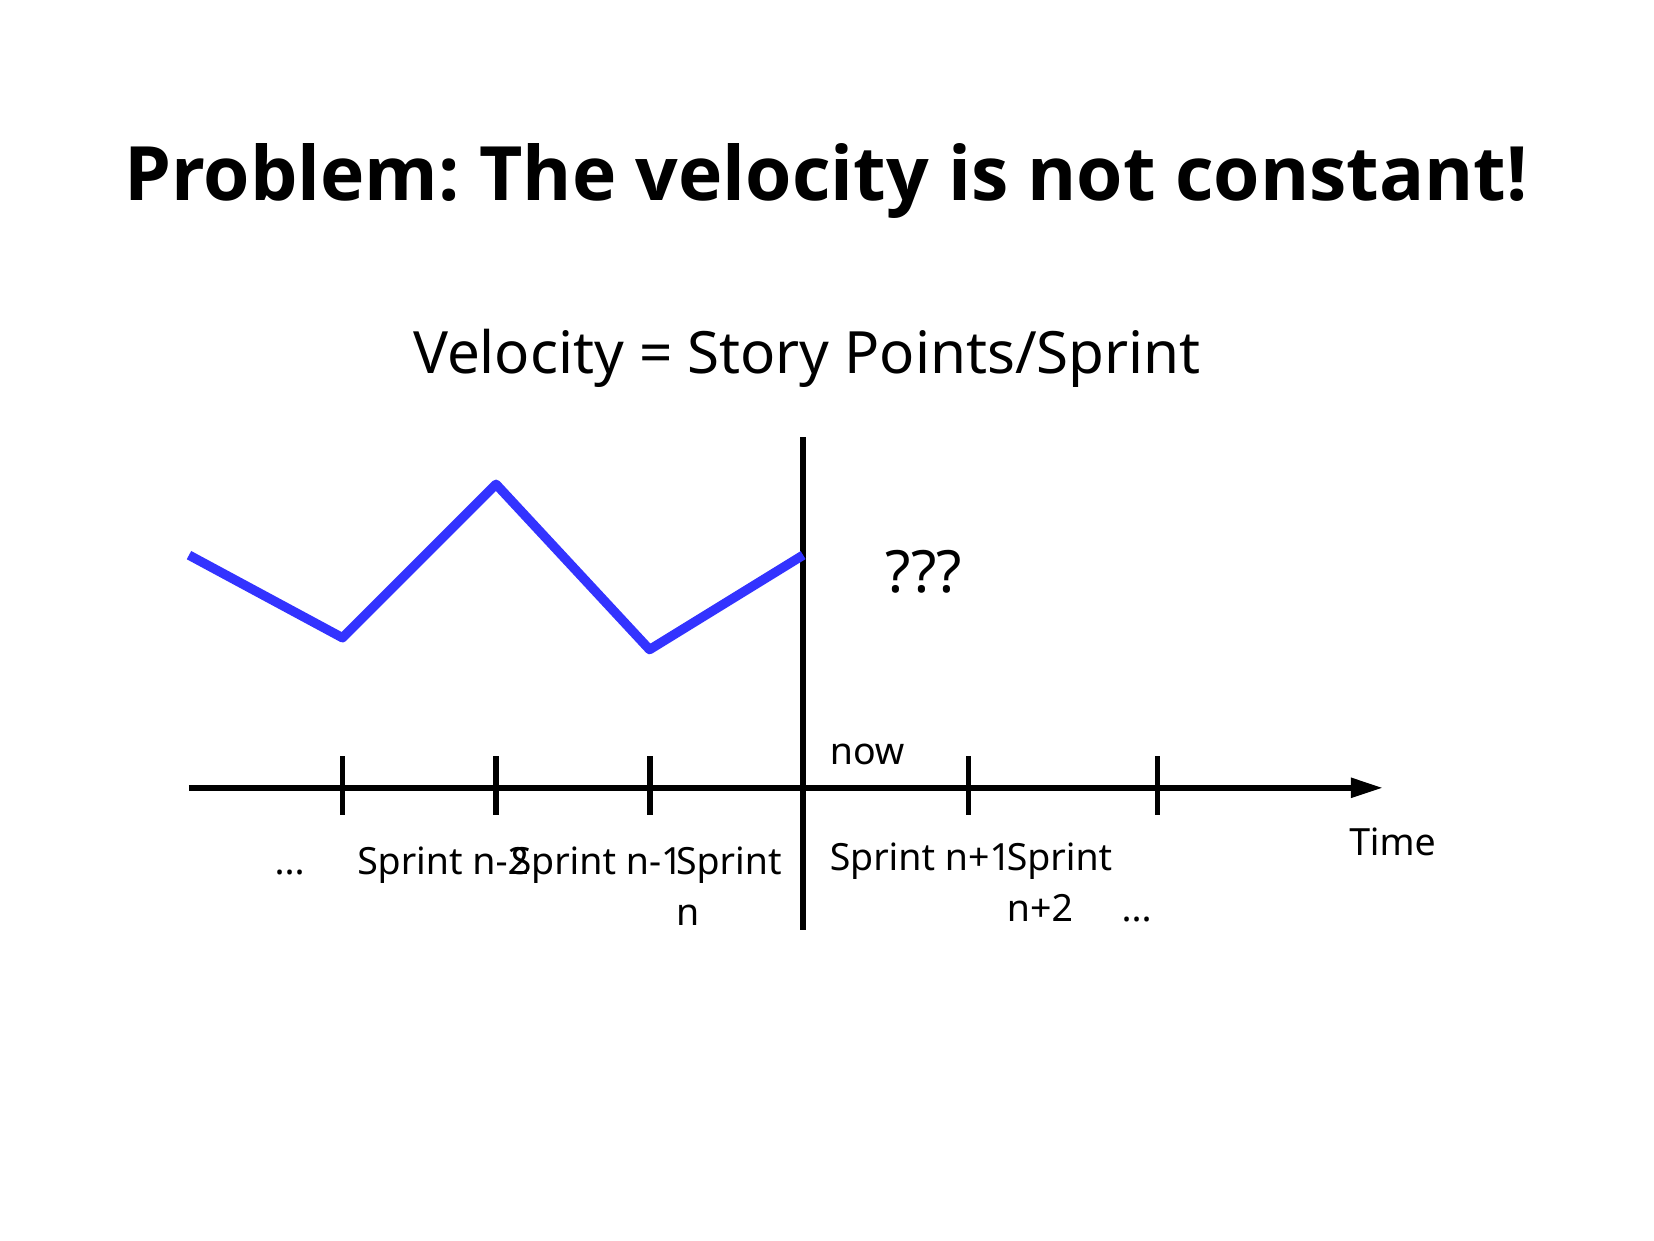

# Problem: The velocity is not constant!
Velocity = Story Points/Sprint
???
now
Time
Sprint n+1
Sprint n+2 ...
Sprint n-2
Sprint n
...
Sprint n-1